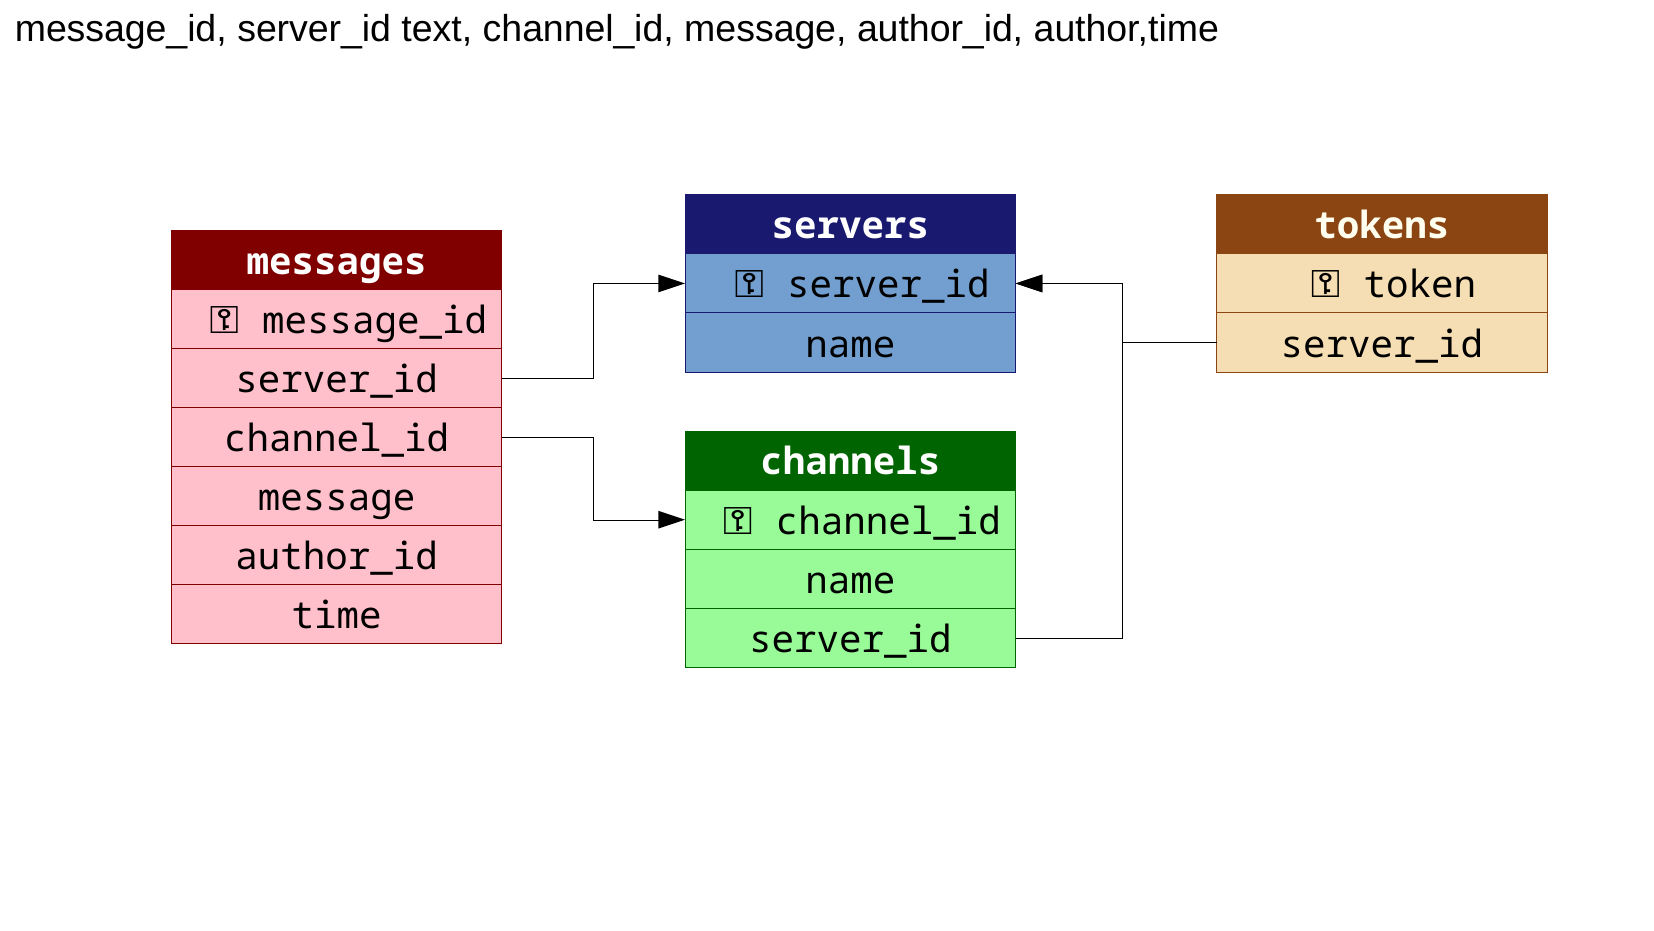

message_id, server_id text, channel_id, message, author_id, author,time
servers
tokens
messages
 ⚿ server_id
 ⚿ token
 ⚿ message_id
 ⚿ message_id
name
server_id
server_id
server_id
channel_id
channel_id
channels
message
 ⚿ channel_id
author_id
name
time
server_id